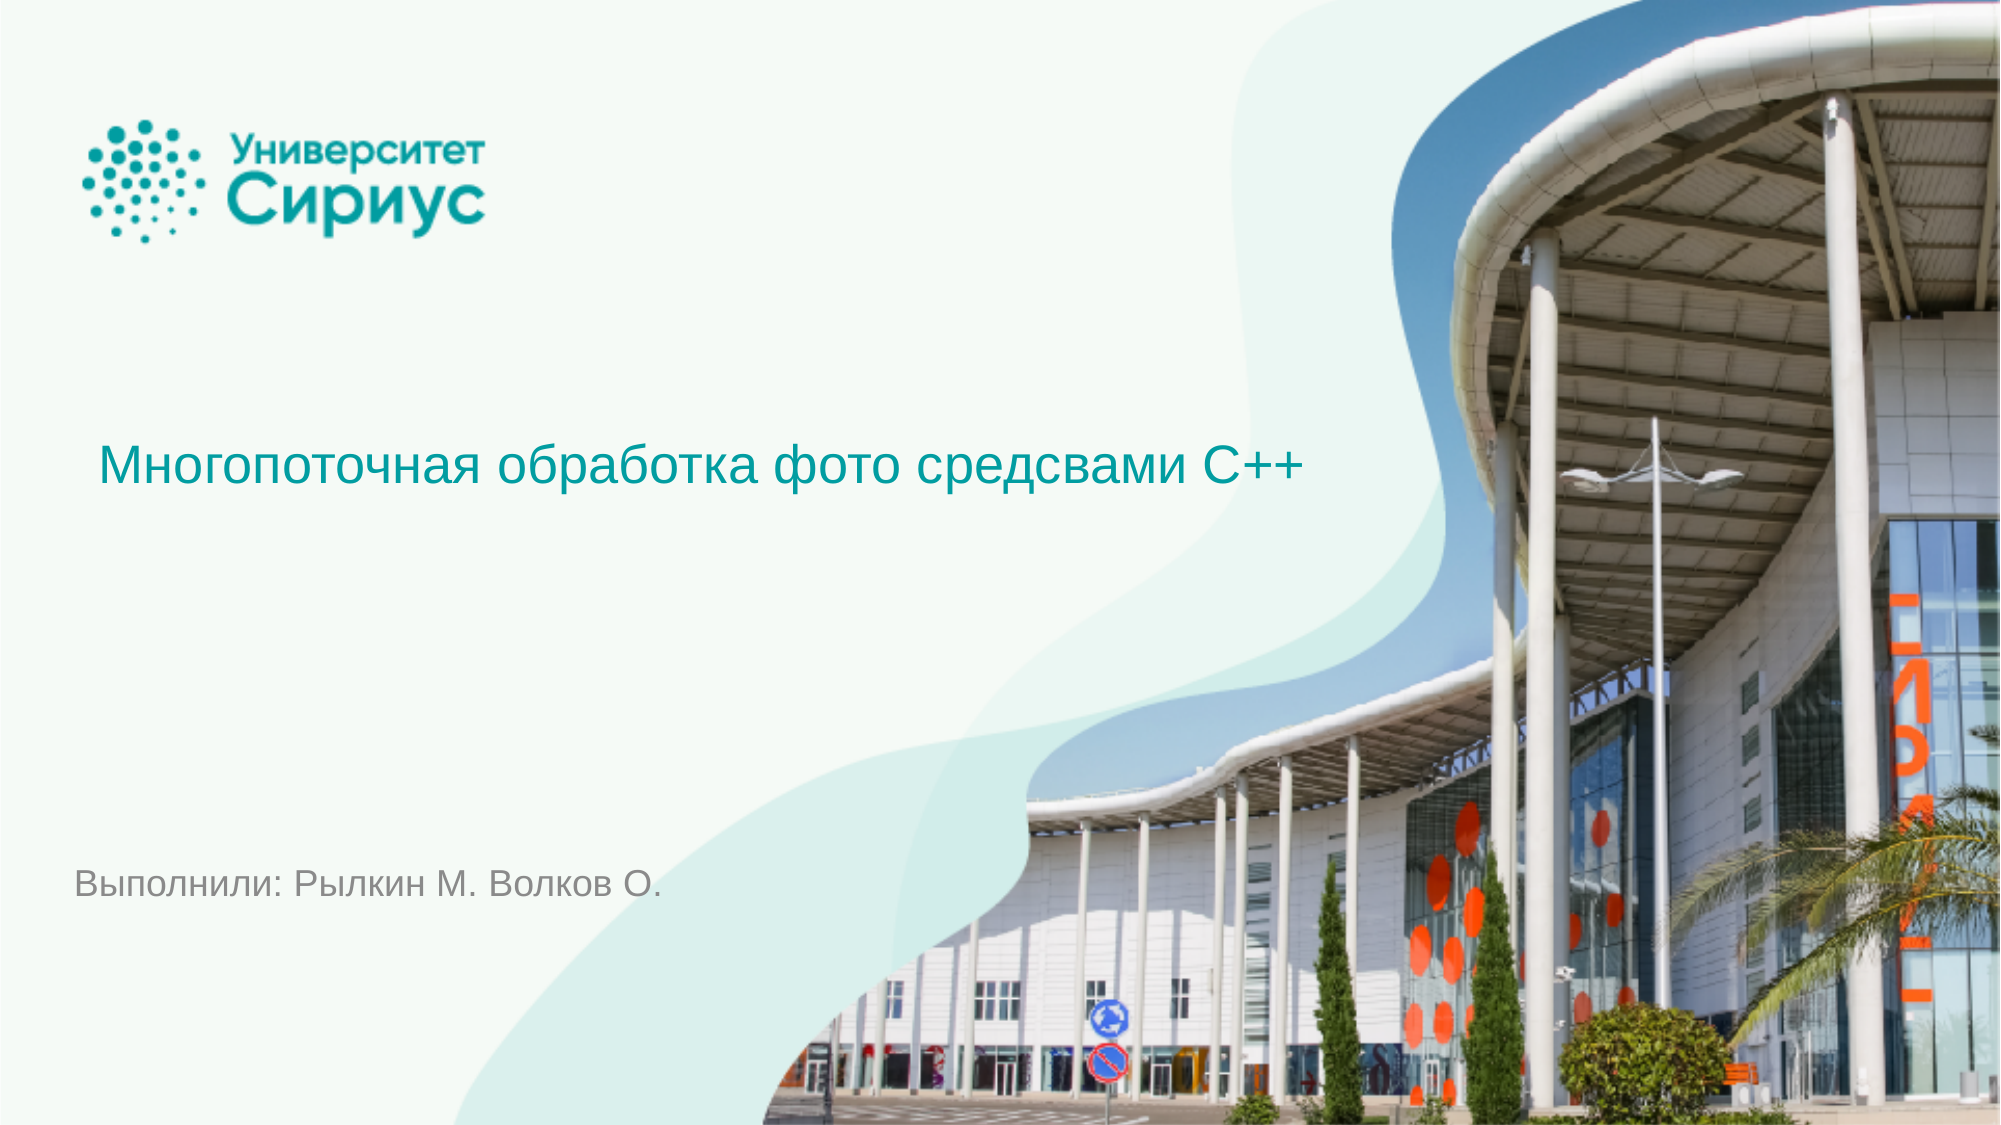

# Многопоточная обработка фото средсвами C++
Выполнили: Рылкин М. Волков О.